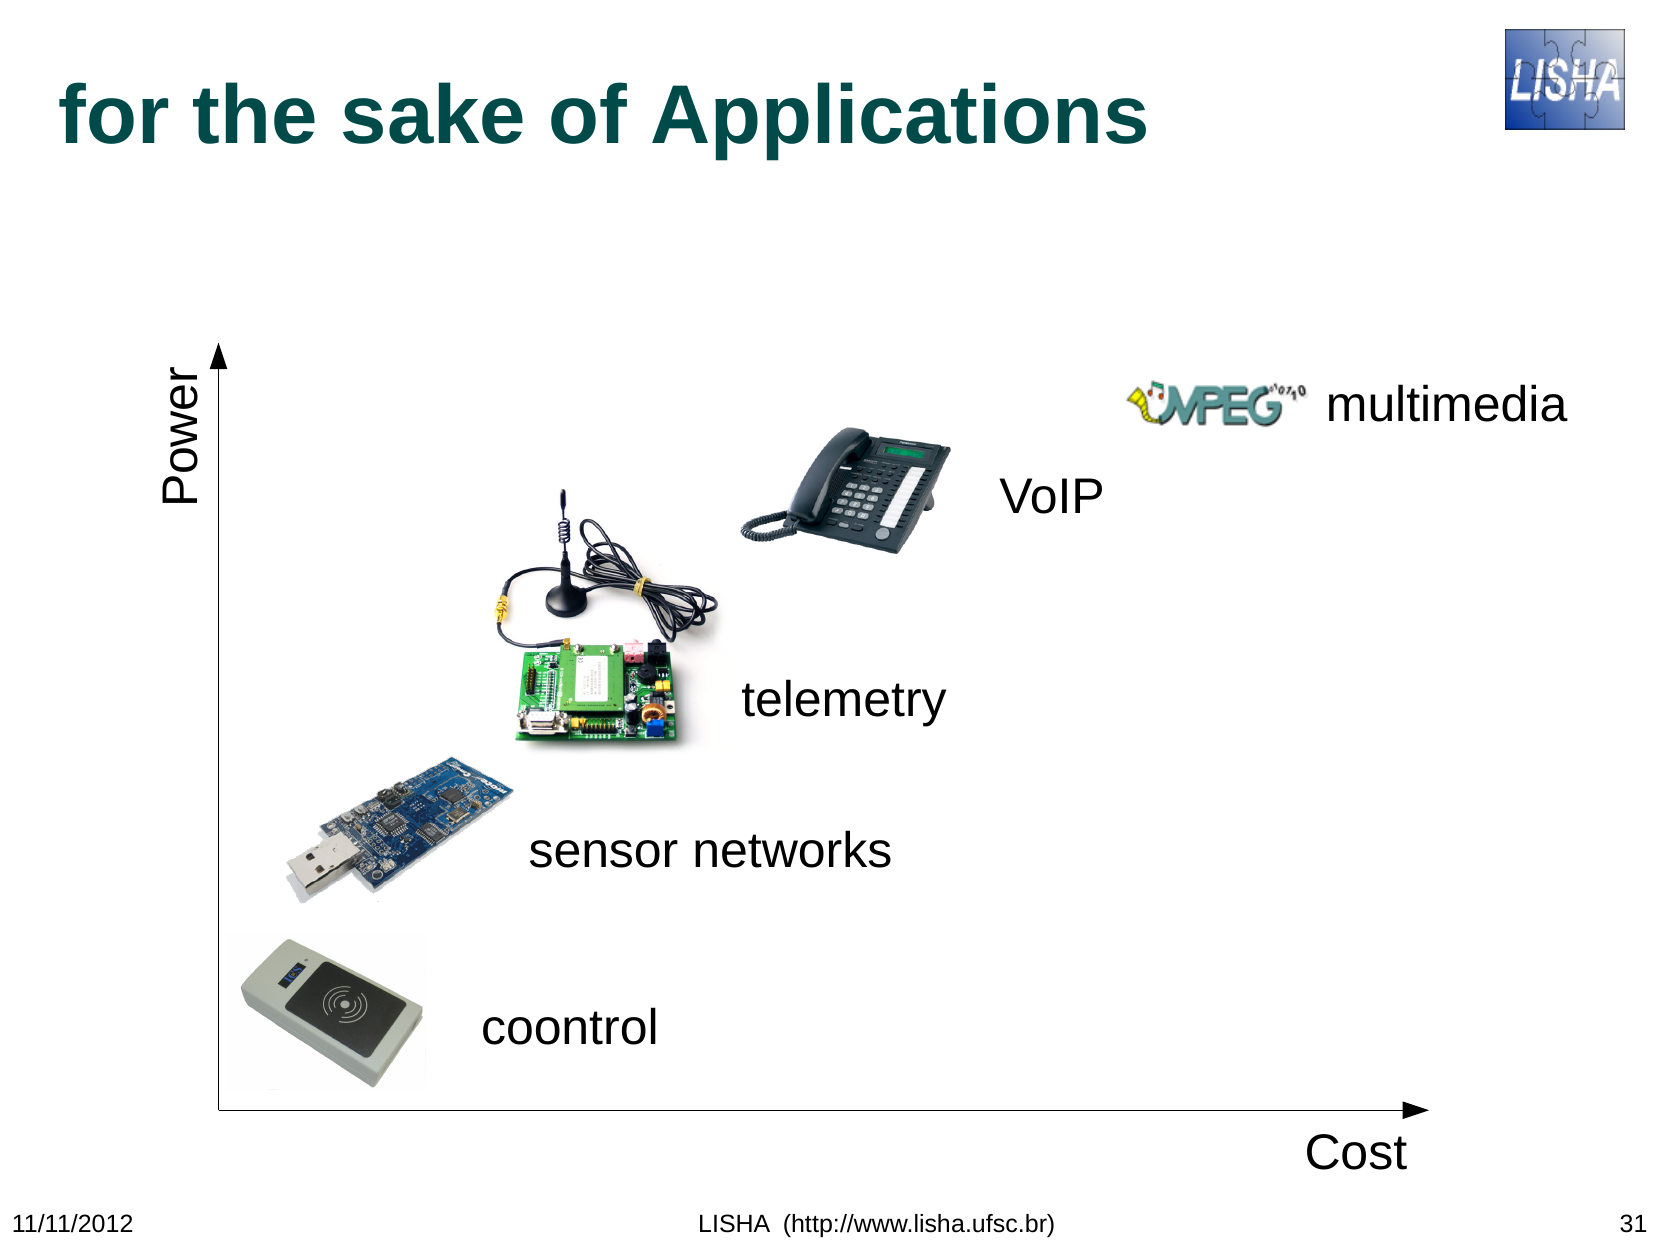

# for the sake of Applications
multimedia
Power
VoIP
telemetry
sensor networks
coontrol
Cost